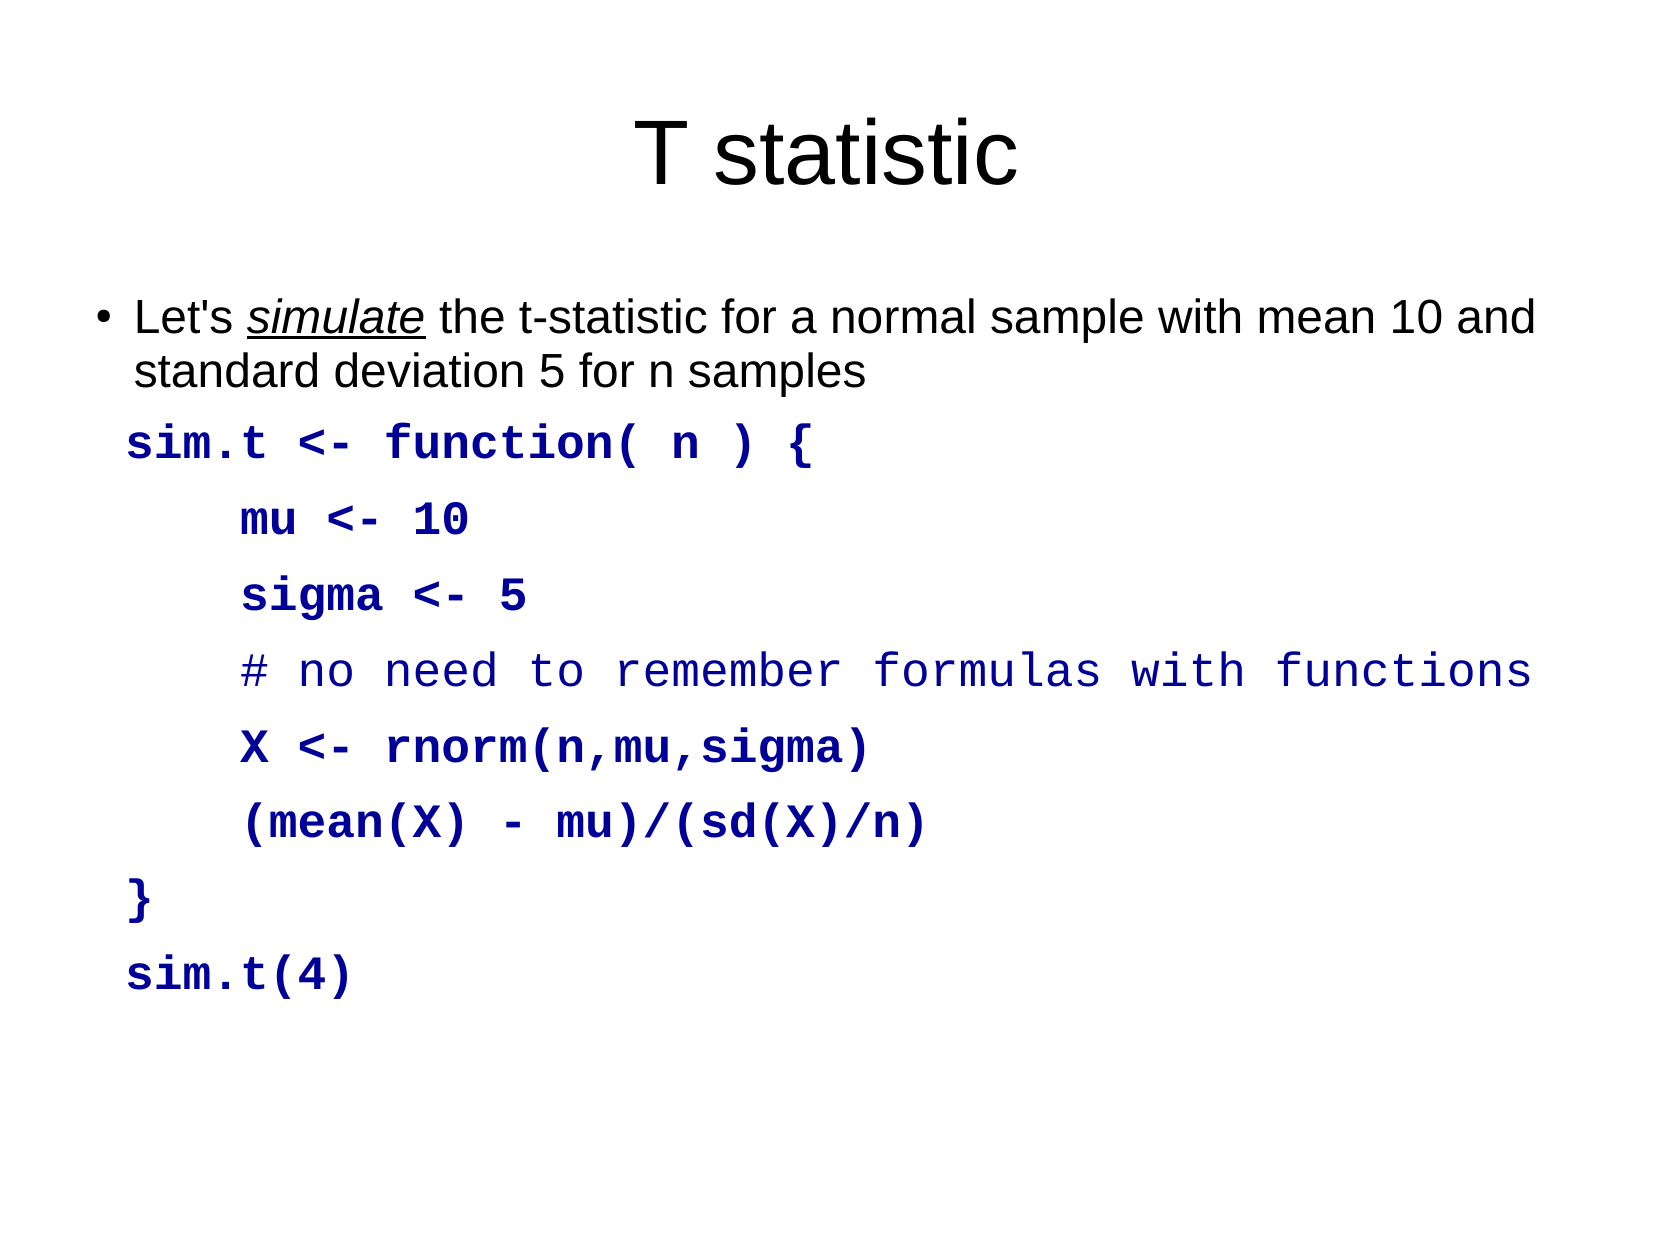

# T statistic
Let's simulate the t-statistic for a normal sample with mean 10 and standard deviation 5 for n samples
sim.t <- function( n ) {
 mu <- 10
 sigma <- 5
 # no need to remember formulas with functions
 X <- rnorm(n,mu,sigma)
 (mean(X) - mu)/(sd(X)/n)
}
sim.t(4)